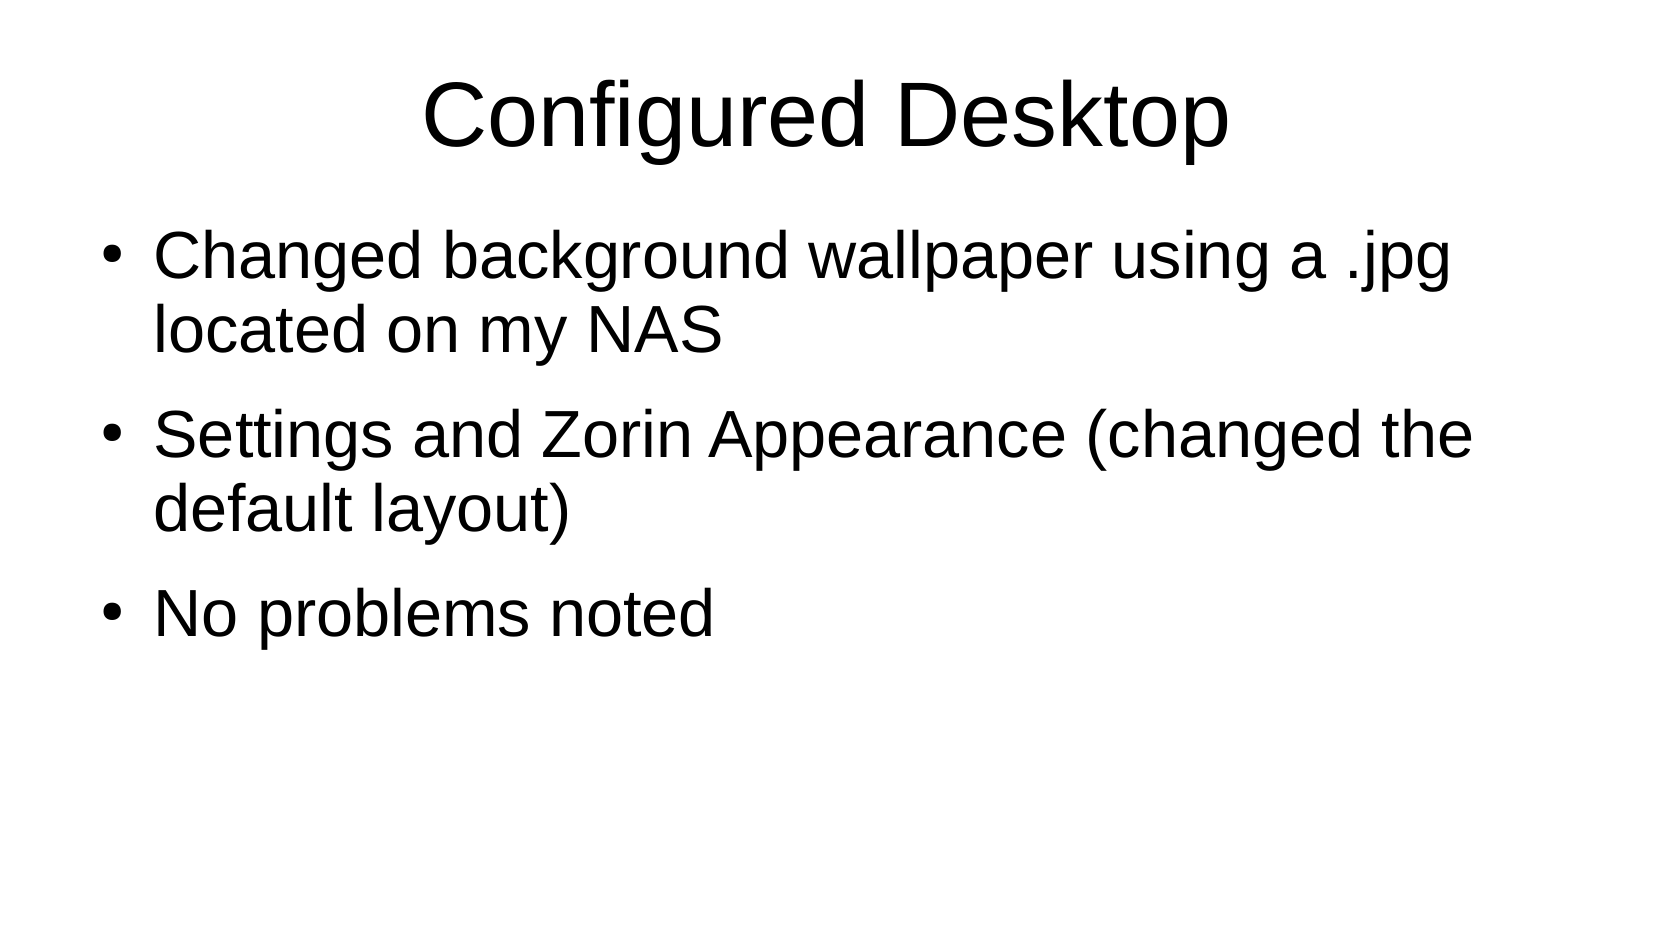

# Configured Desktop
Changed background wallpaper using a .jpg located on my NAS
Settings and Zorin Appearance (changed the default layout)
No problems noted